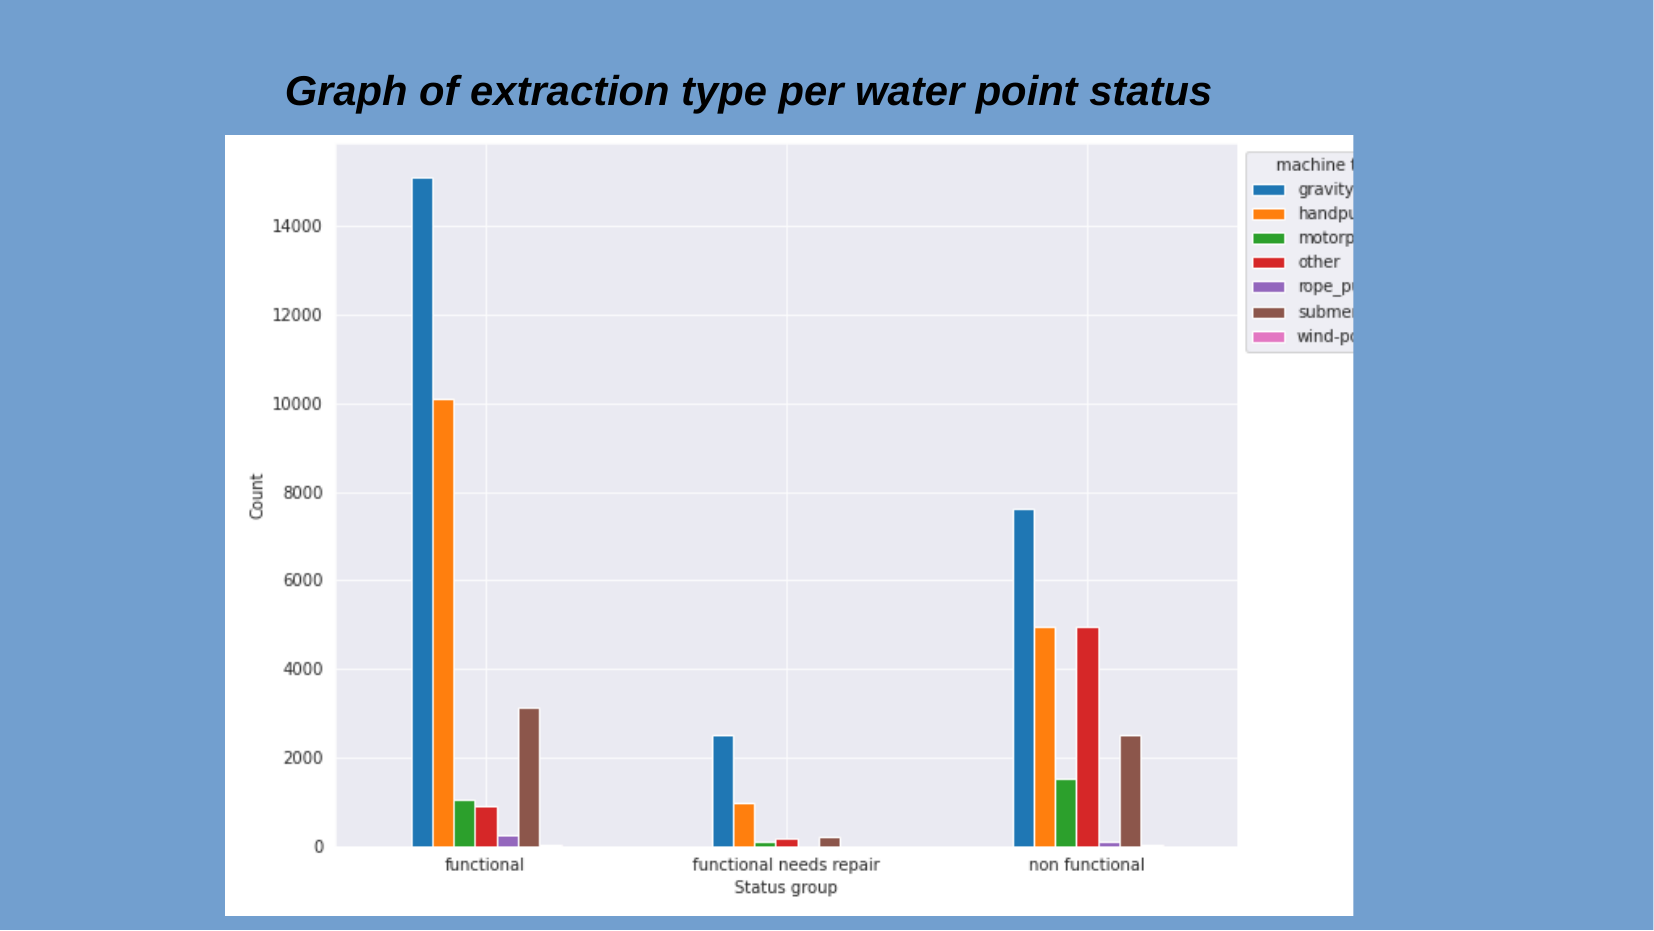

Graph of extraction type per water point status